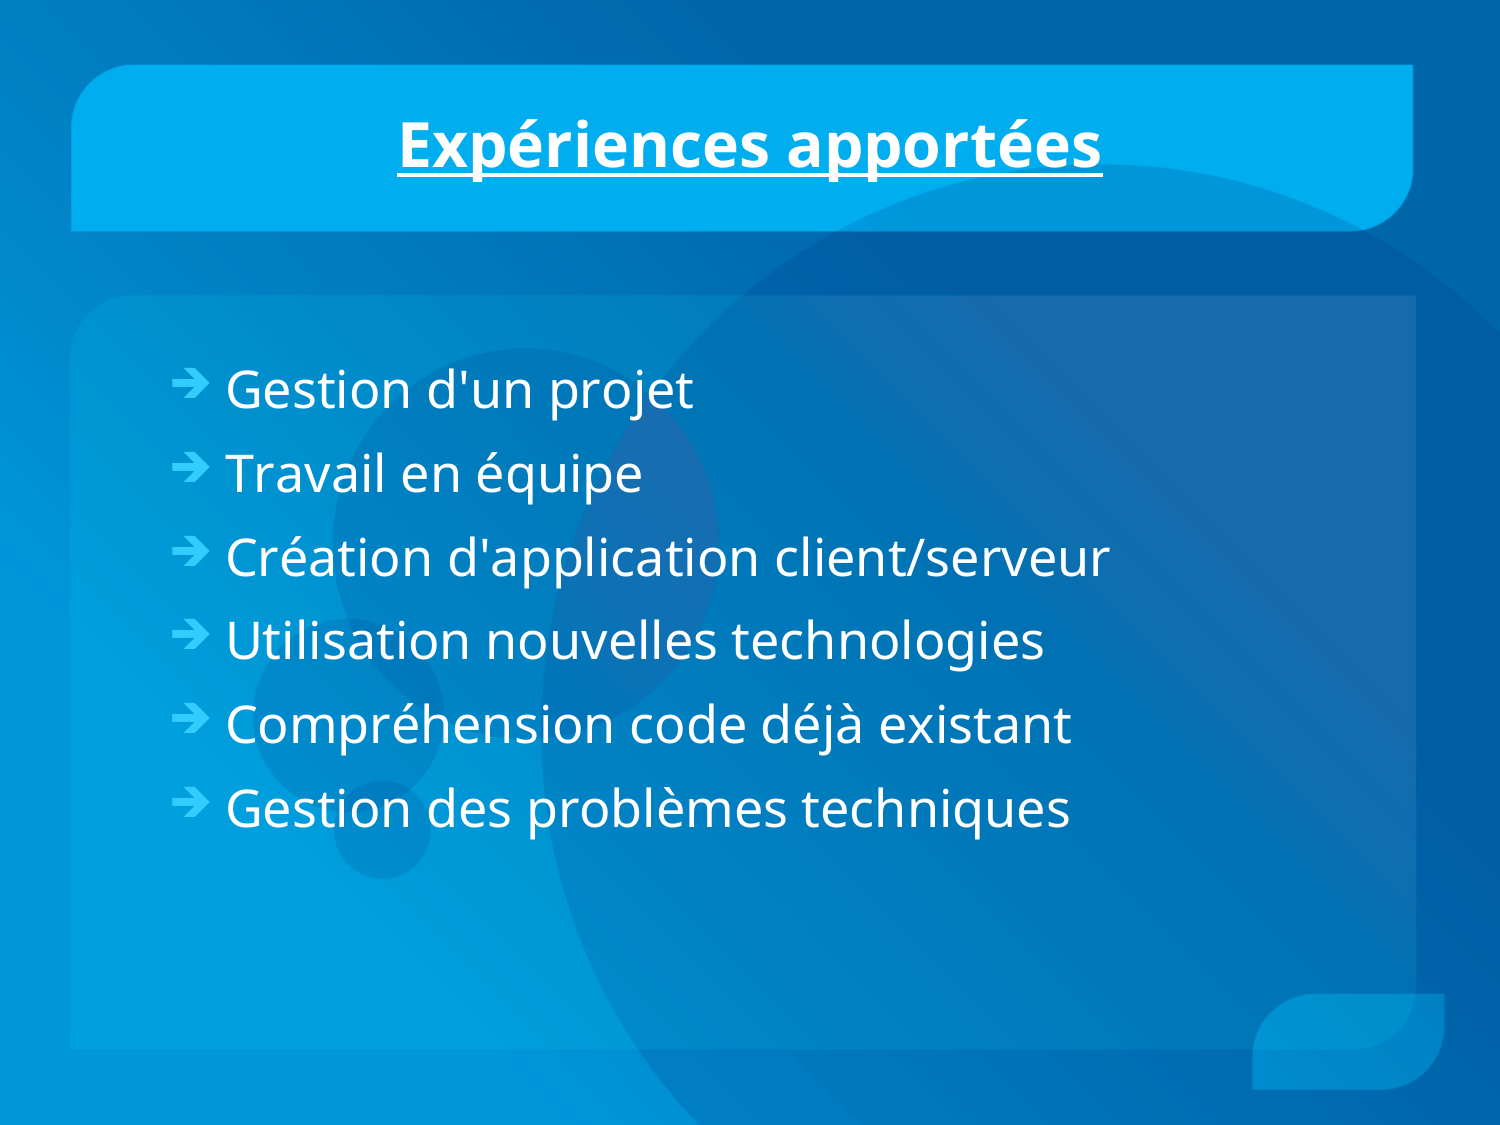

# Expériences apportées
Gestion d'un projet
Travail en équipe
Création d'application client/serveur
Utilisation nouvelles technologies
Compréhension code déjà existant
Gestion des problèmes techniques